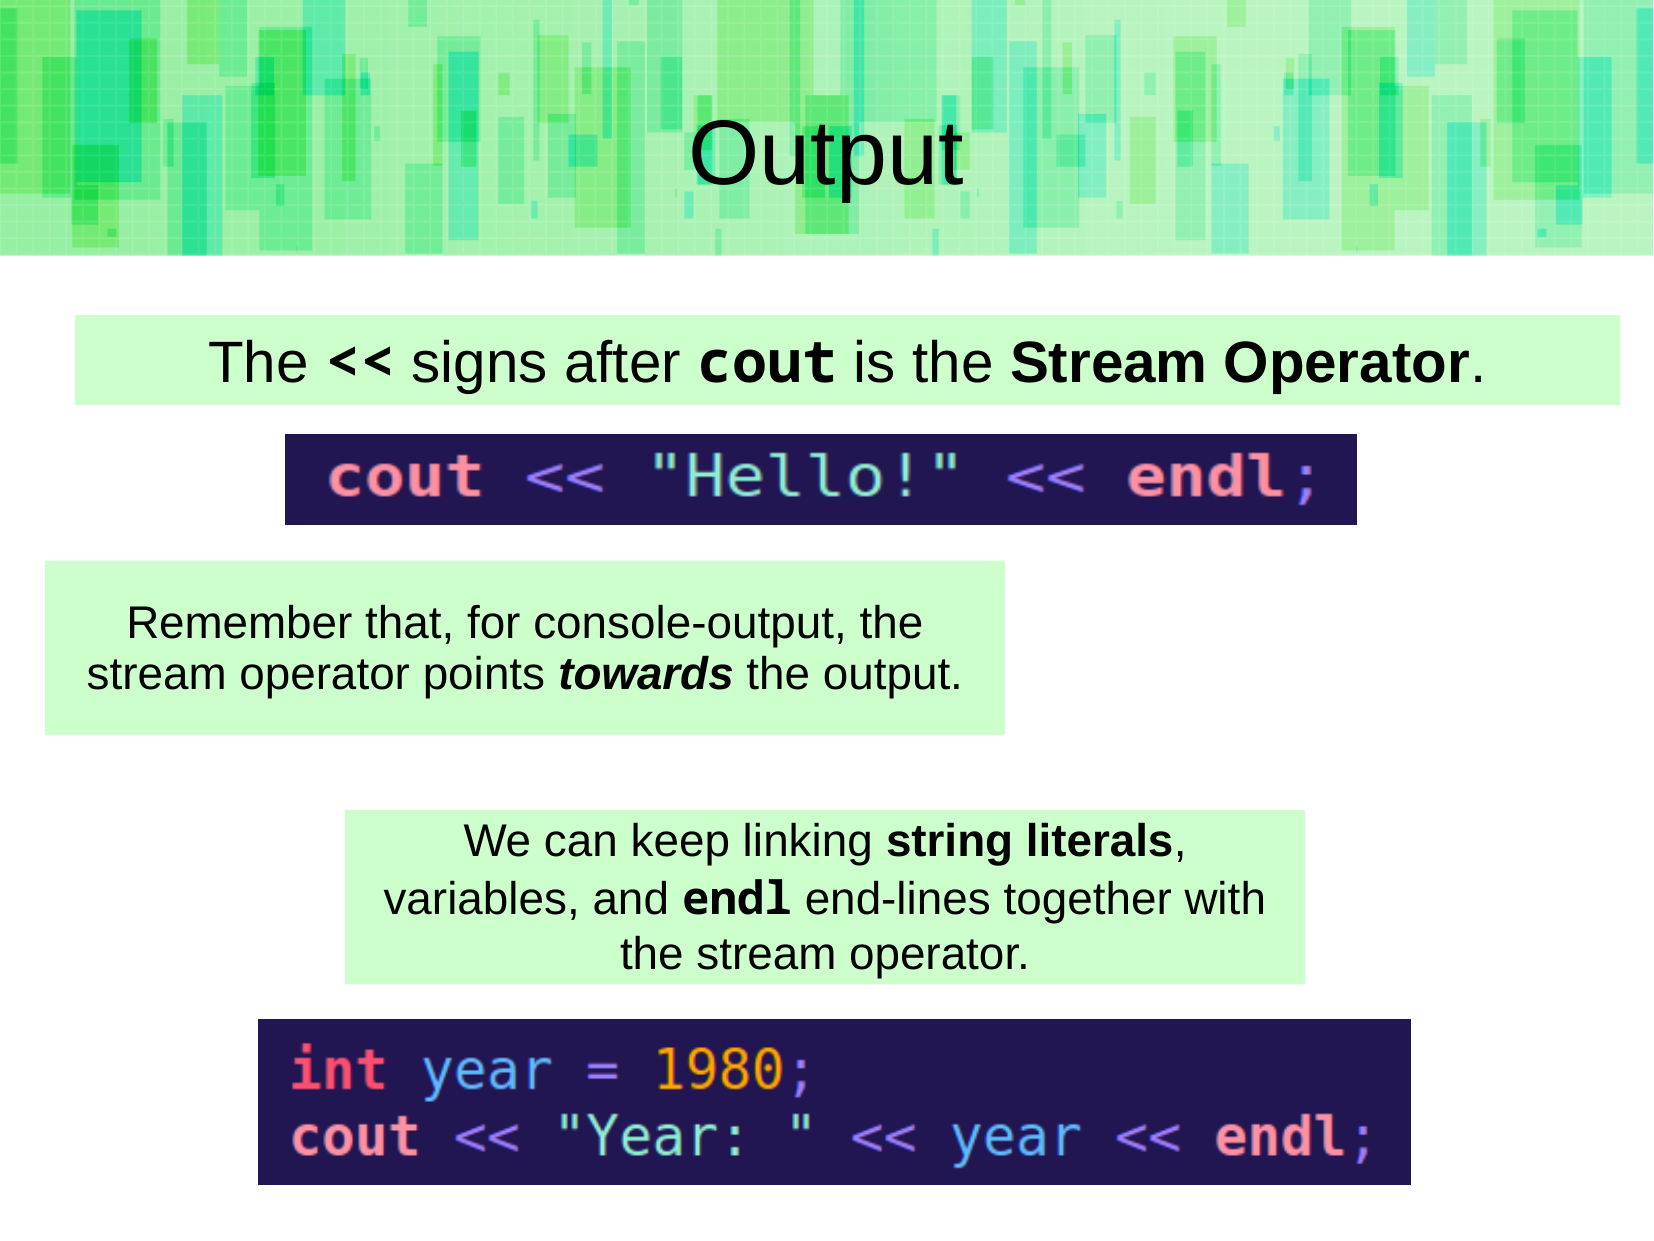

# Output
The << signs after cout is the Stream Operator.
Remember that, for console-output, the stream operator points towards the output.
We can keep linking string literals, variables, and endl end-lines together with the stream operator.